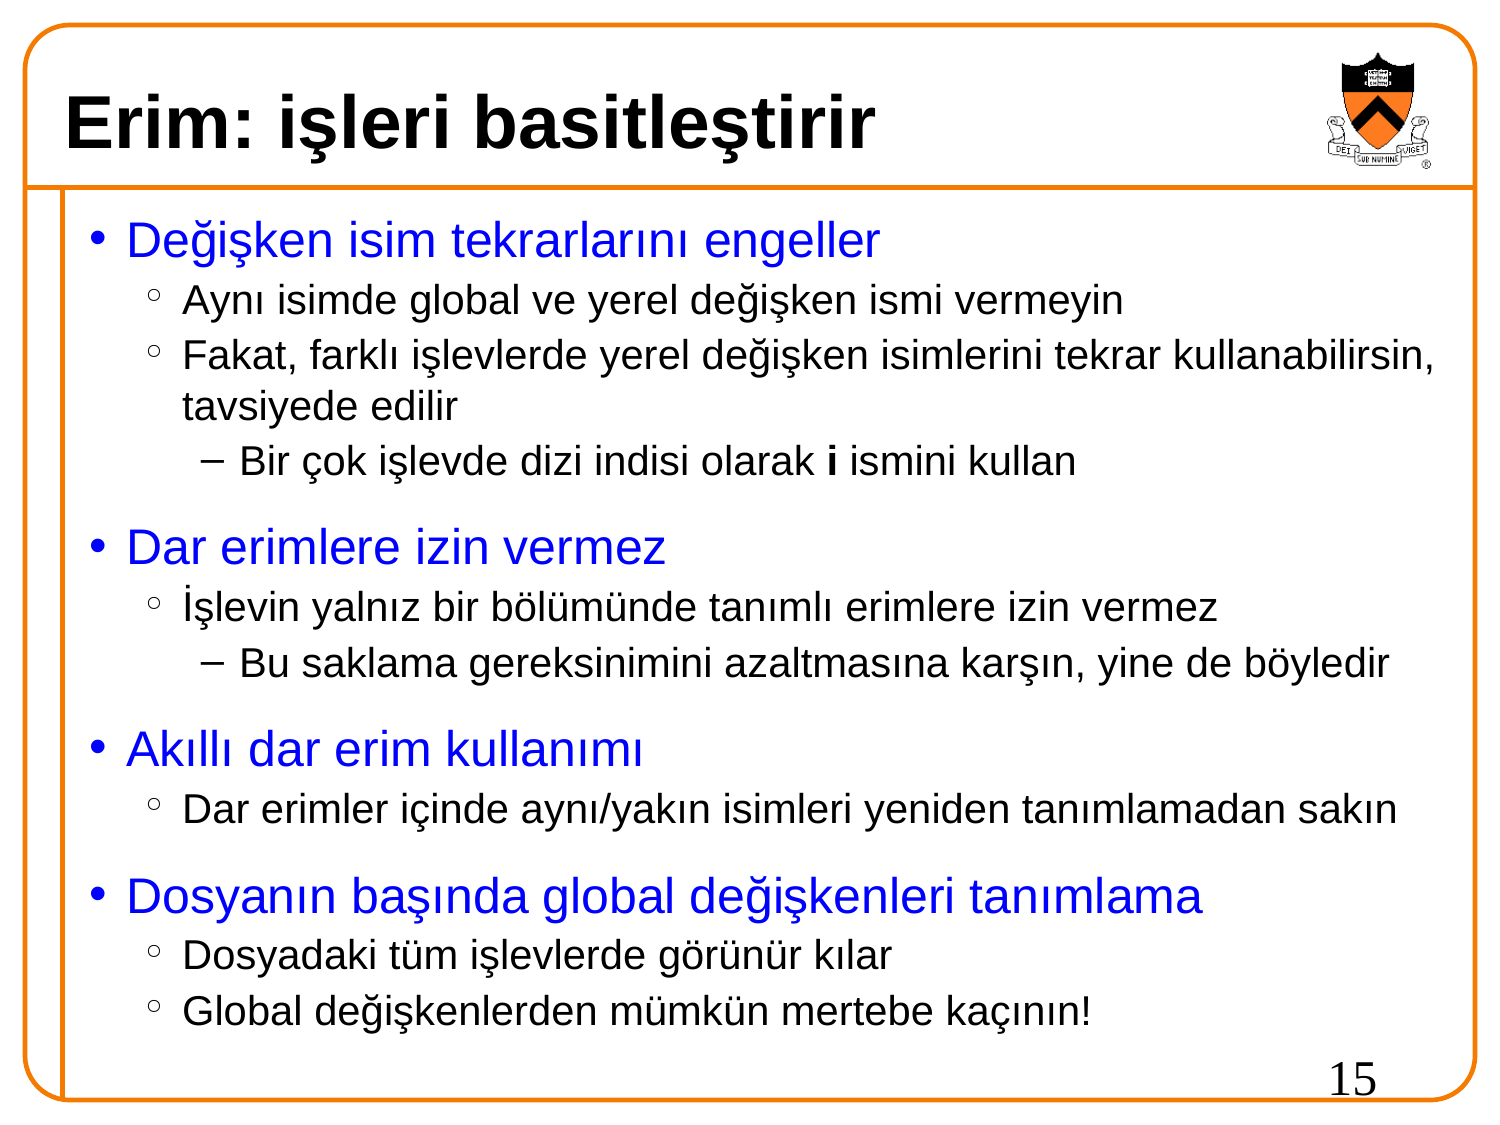

# Erim: işleri basitleştirir
Değişken isim tekrarlarını engeller
Aynı isimde global ve yerel değişken ismi vermeyin
Fakat, farklı işlevlerde yerel değişken isimlerini tekrar kullanabilirsin, tavsiyede edilir
Bir çok işlevde dizi indisi olarak i ismini kullan
Dar erimlere izin vermez
İşlevin yalnız bir bölümünde tanımlı erimlere izin vermez
Bu saklama gereksinimini azaltmasına karşın, yine de böyledir
Akıllı dar erim kullanımı
Dar erimler içinde aynı/yakın isimleri yeniden tanımlamadan sakın
Dosyanın başında global değişkenleri tanımlama
Dosyadaki tüm işlevlerde görünür kılar
Global değişkenlerden mümkün mertebe kaçının!
15